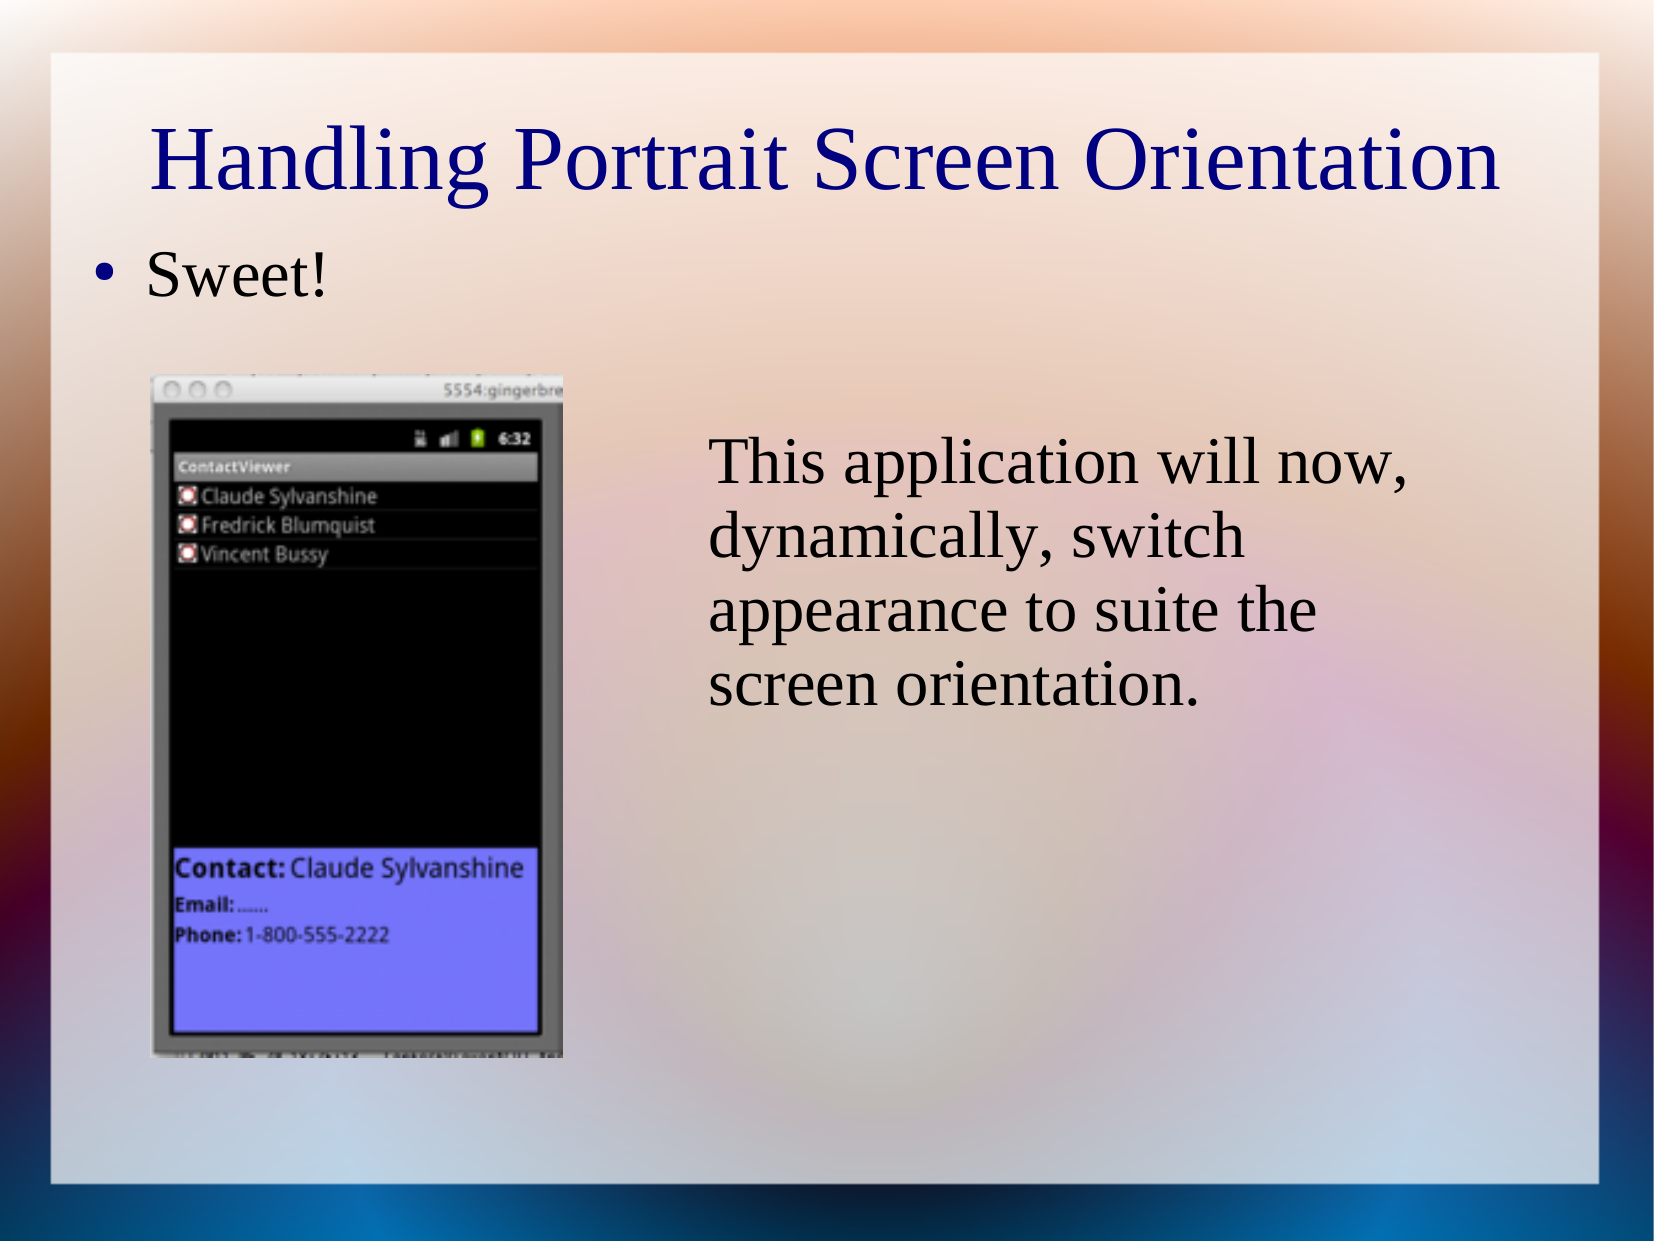

# Handling Portrait Screen Orientation
Sweet!
This application will now, dynamically, switch appearance to suite the screen orientation.